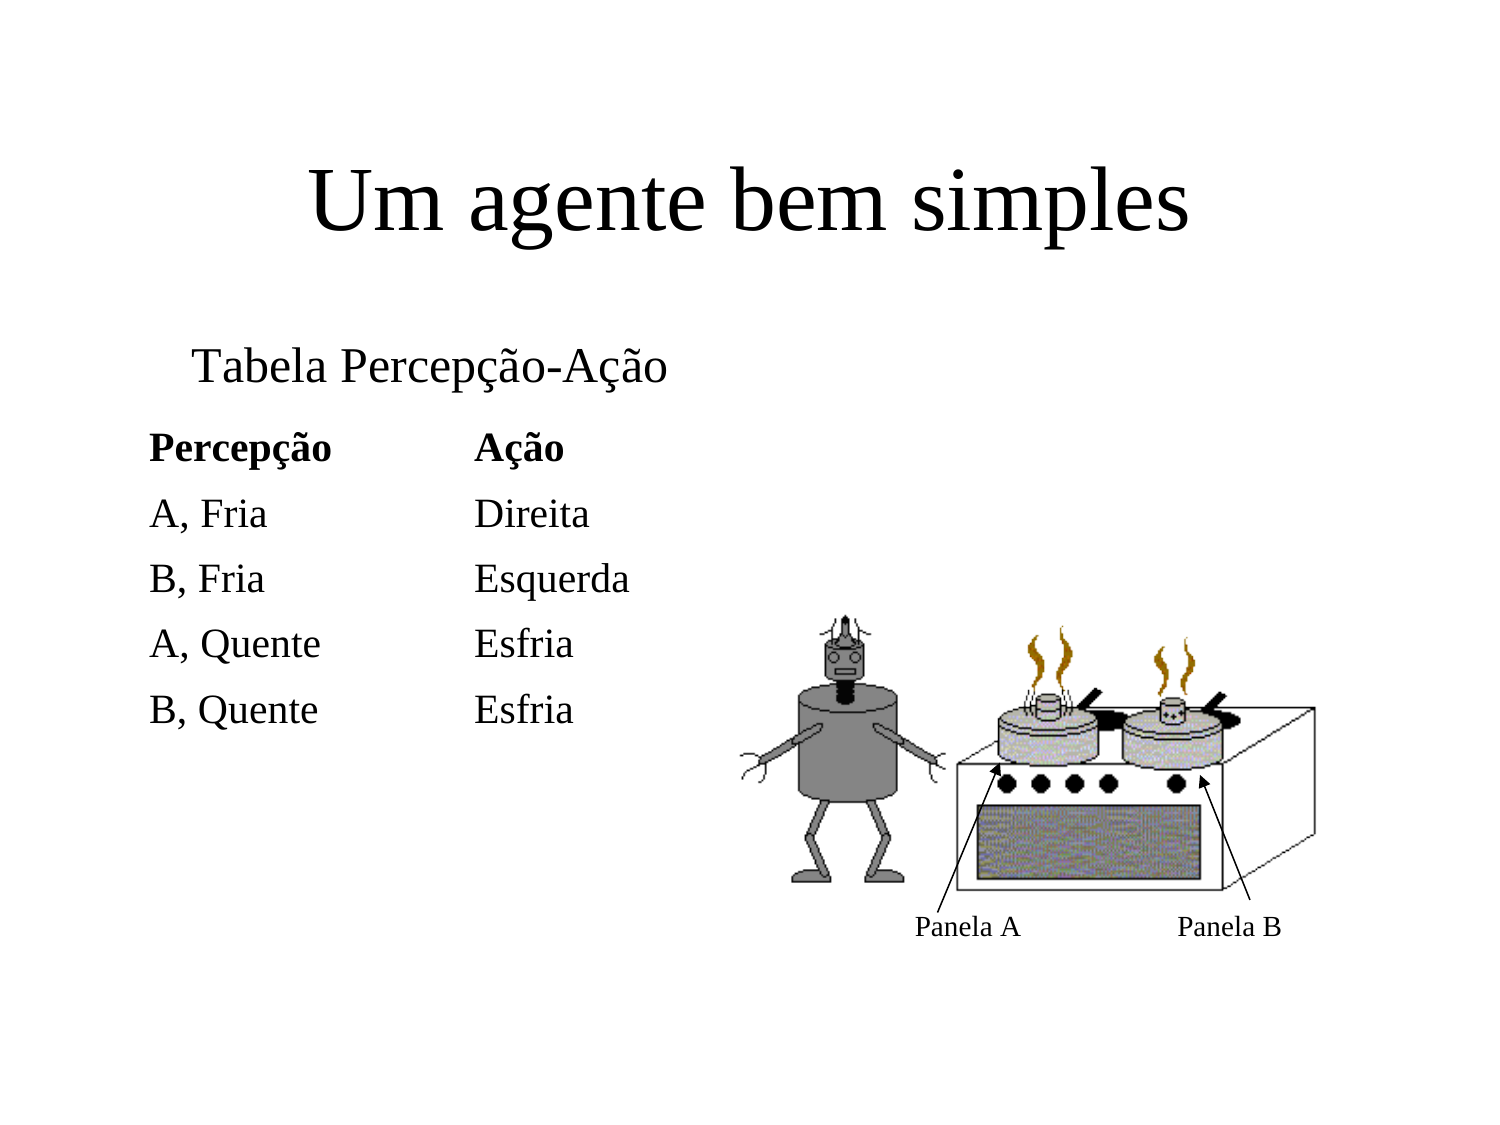

# Um agente bem simples
Tabela Percepção-Ação
| Percepção | Ação |
| --- | --- |
| A, Fria | Direita |
| B, Fria | Esquerda |
| A, Quente | Esfria |
| B, Quente | Esfria |
Panela A
Panela B